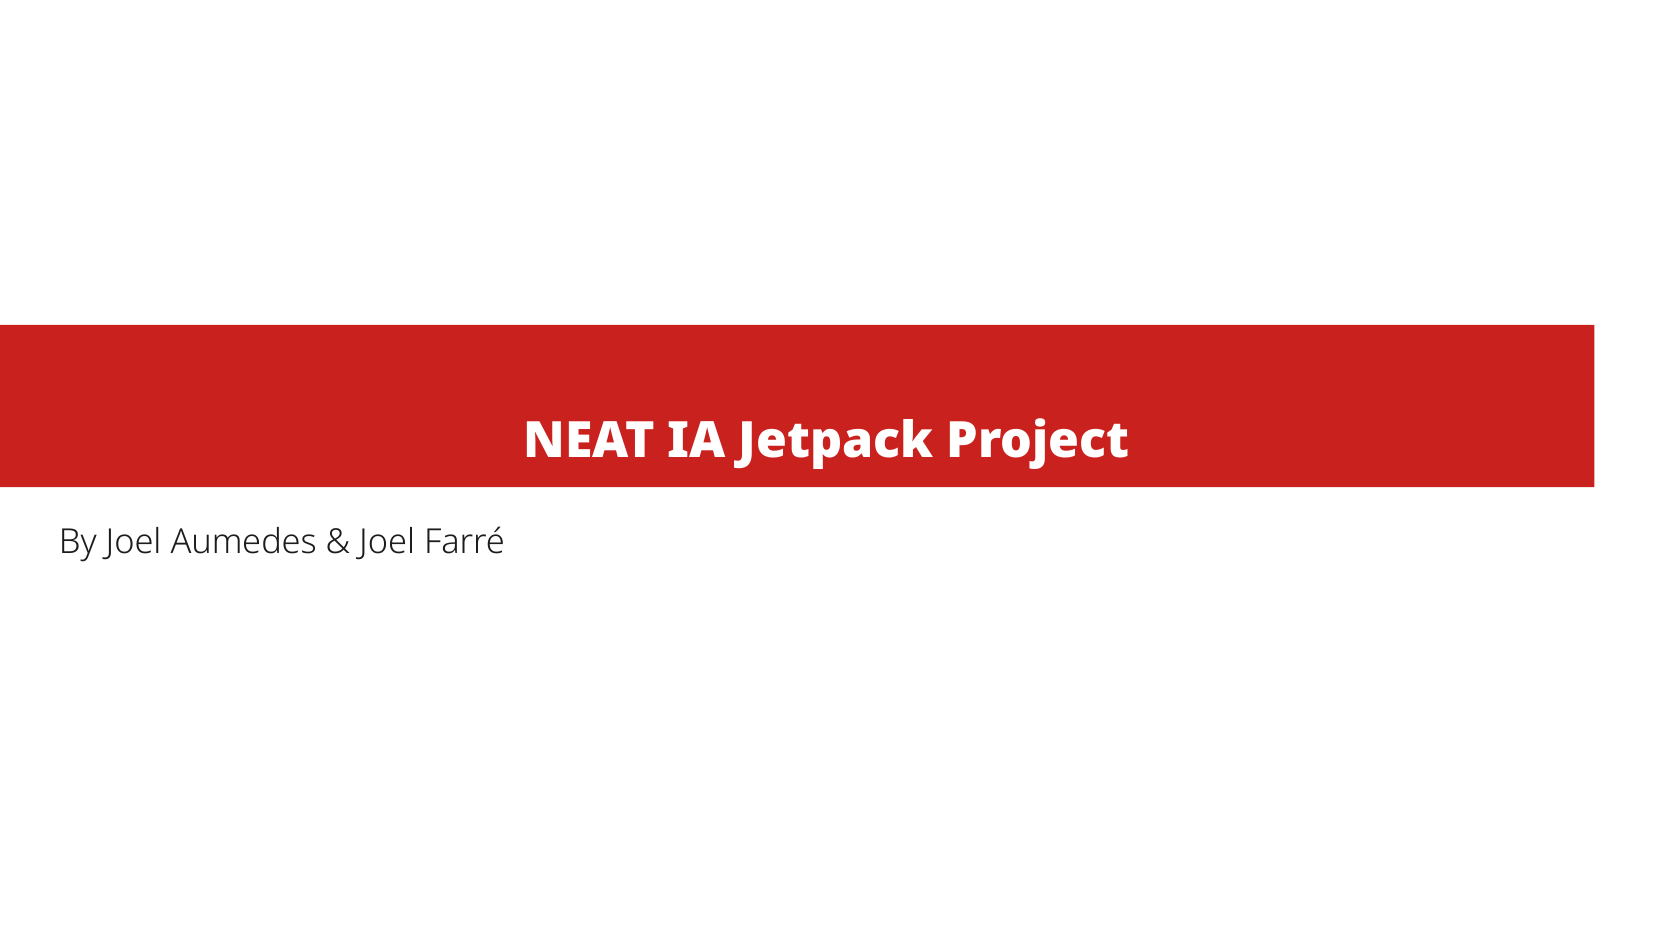

# NEAT IA Jetpack Project
By Joel Aumedes & Joel Farré